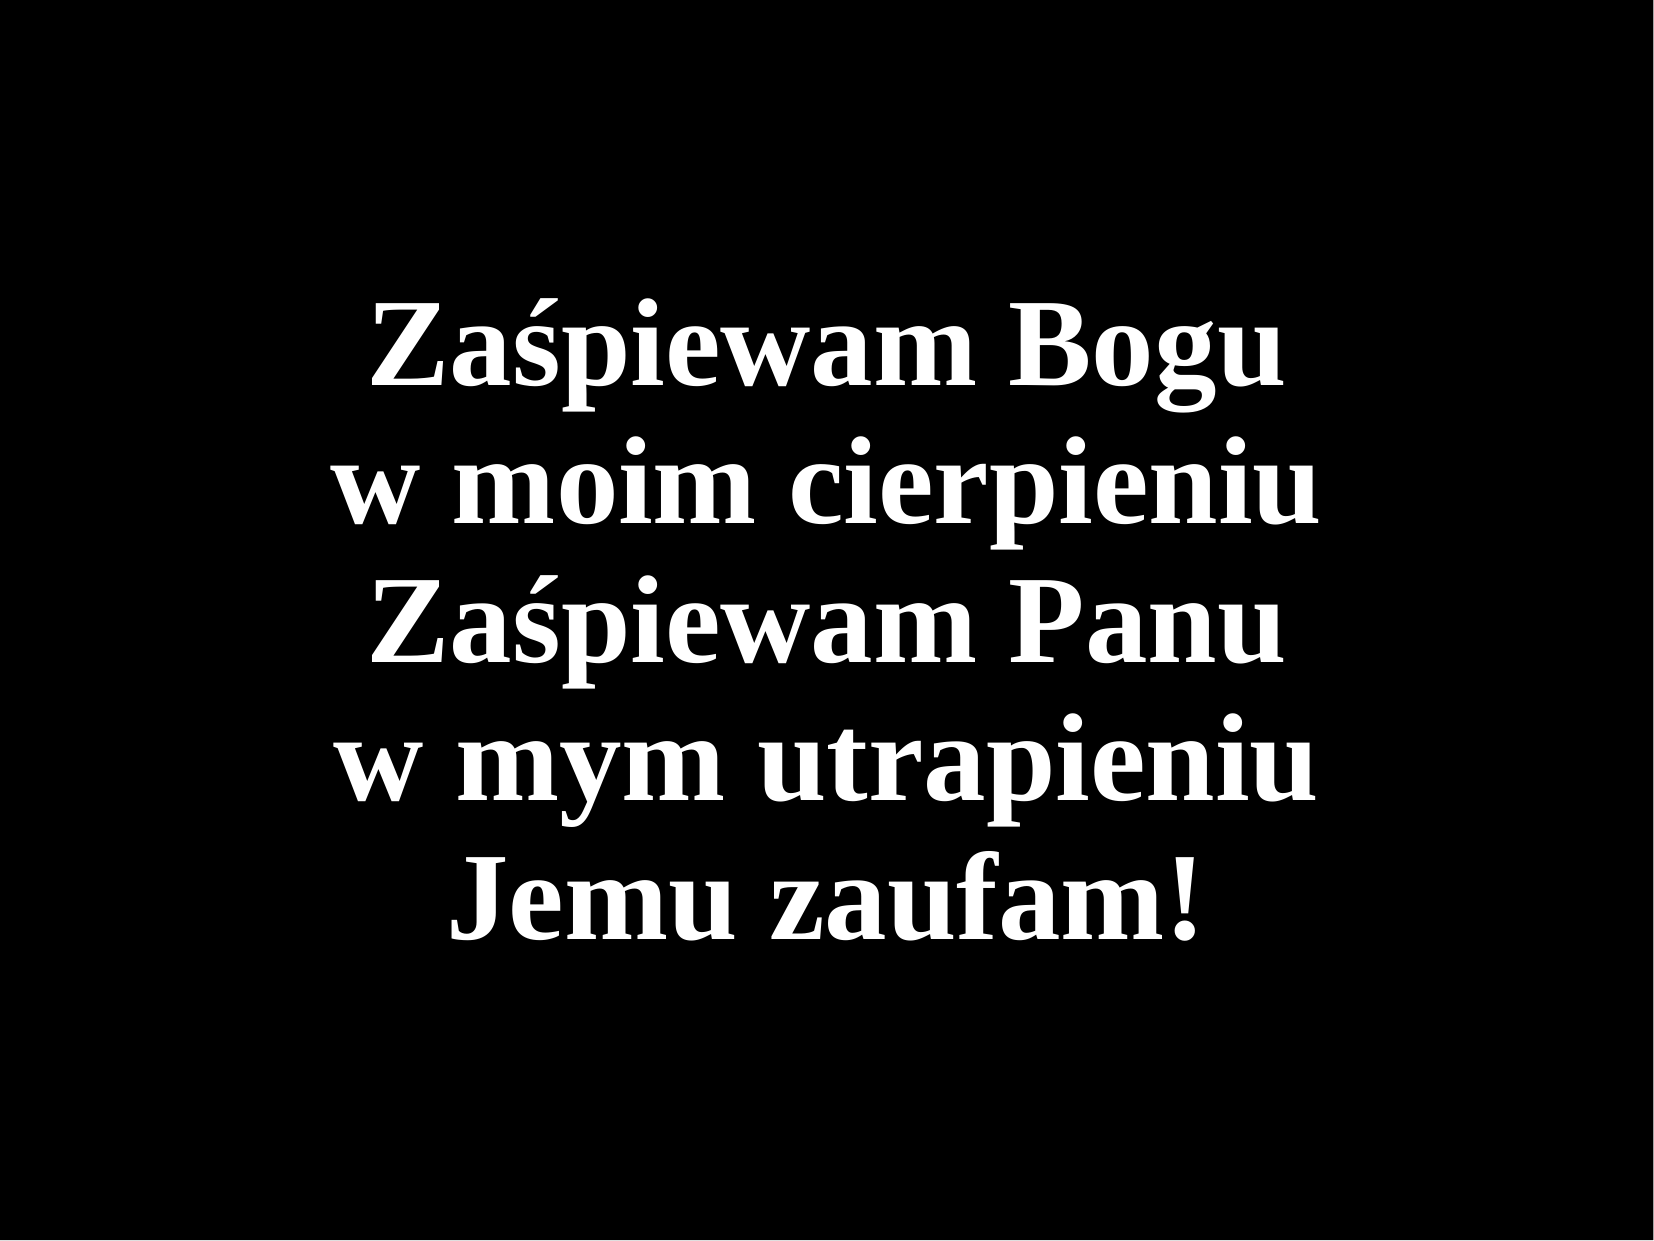

# Zaśpiewam Bogu w moim cierpieniu Zaśpiewam Panu w mym utrapieniu Jemu zaufam!